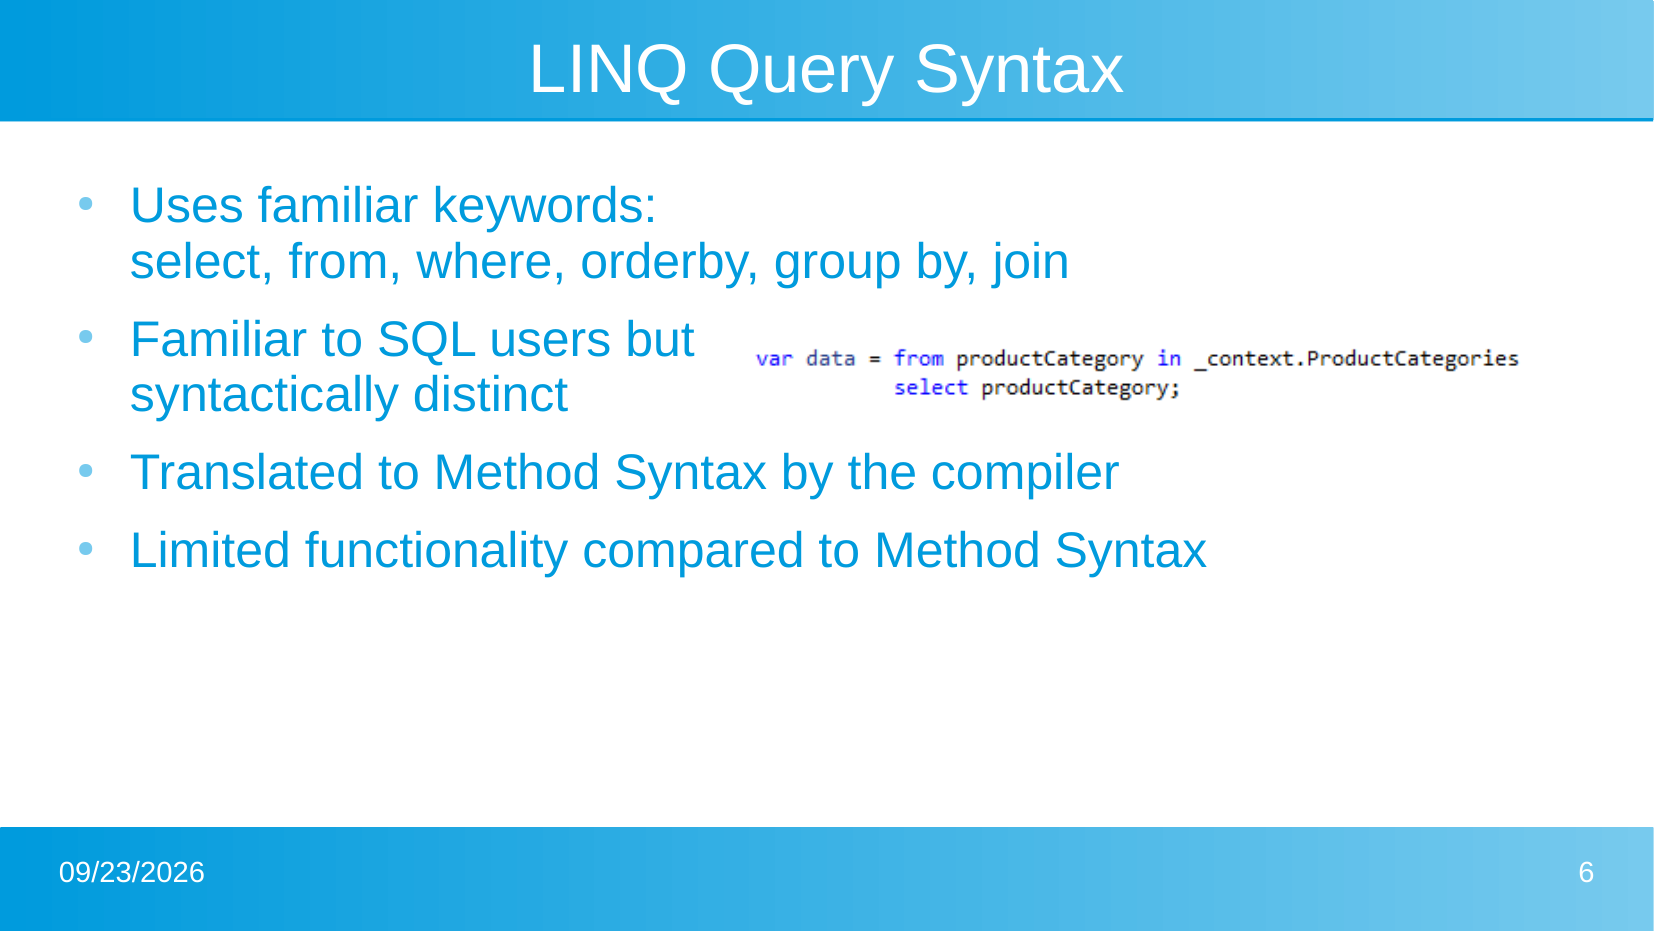

# LINQ Query Syntax
Uses familiar keywords:
select, from, where, orderby, group by, join
Familiar to SQL users but
syntactically distinct
Translated to Method Syntax by the compiler
Limited functionality compared to Method Syntax
6